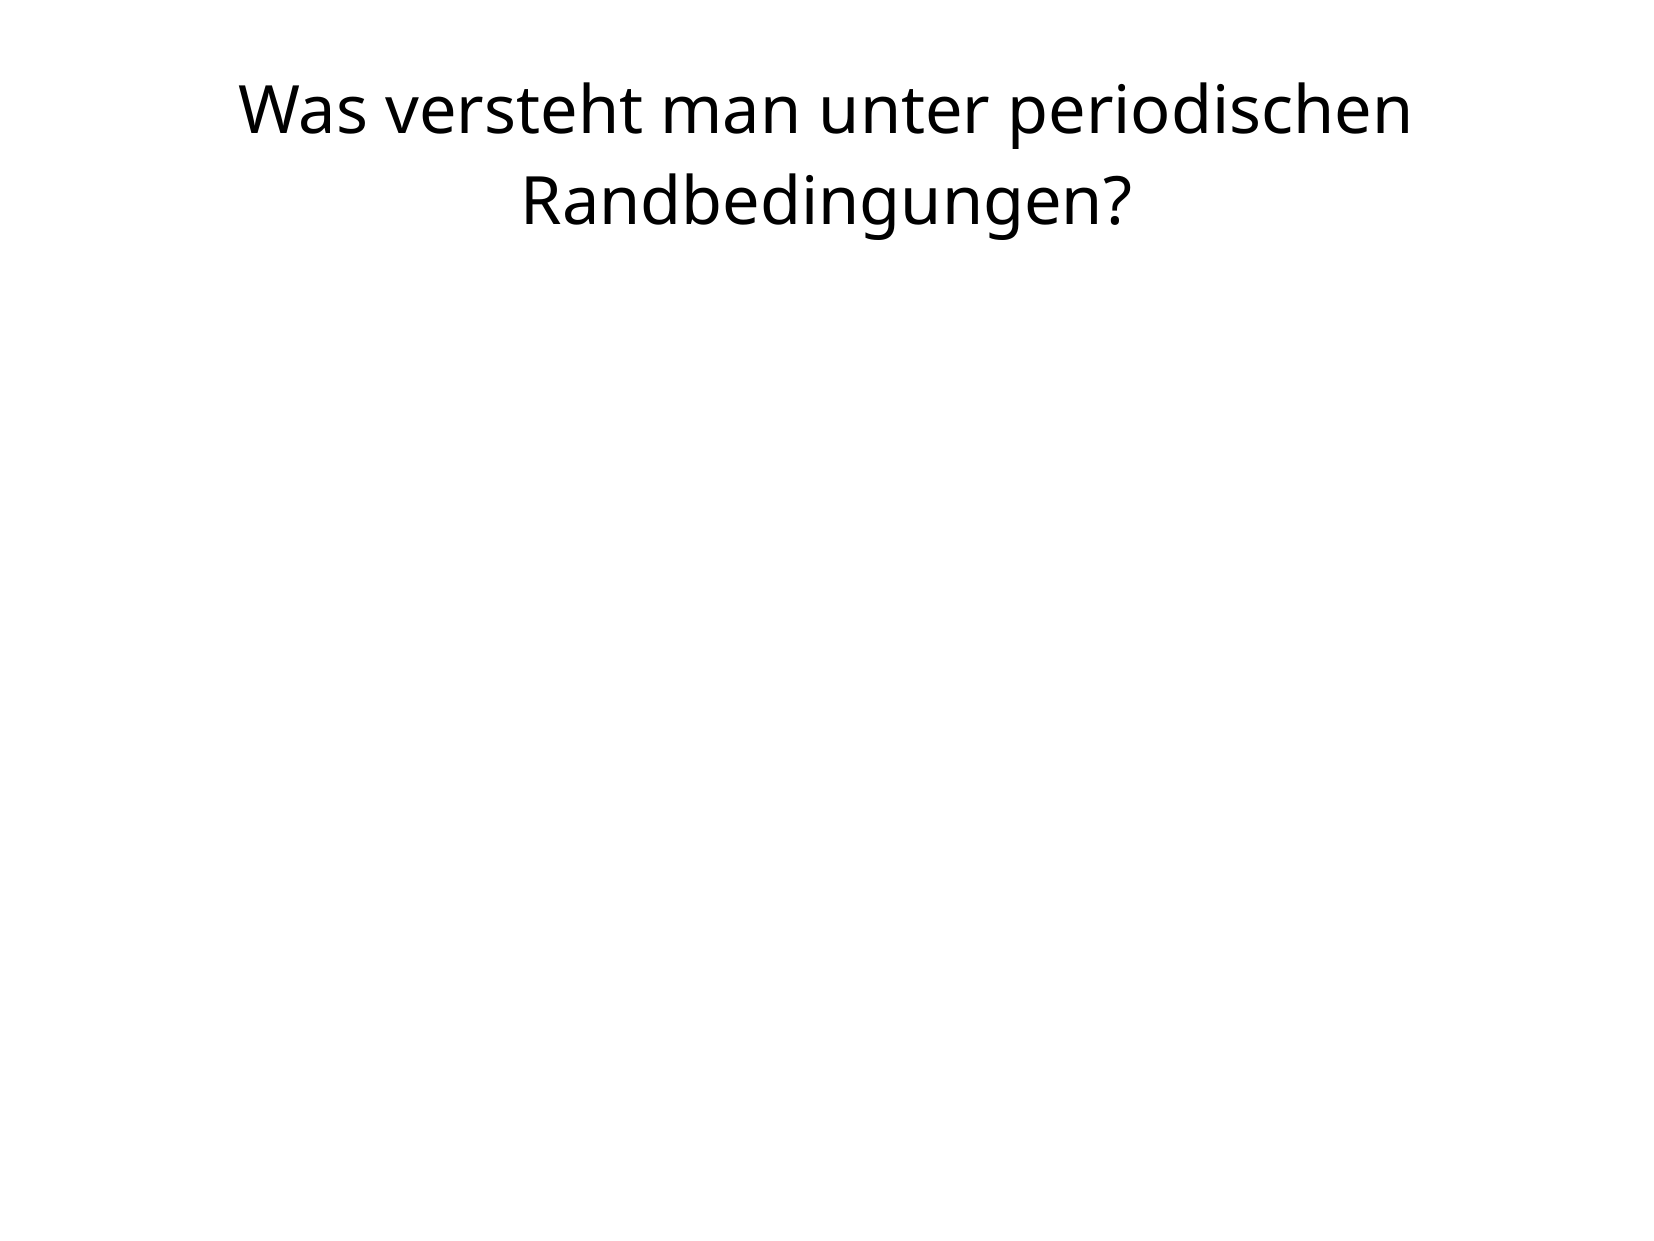

# Was versteht man unter periodischen Randbedingungen?